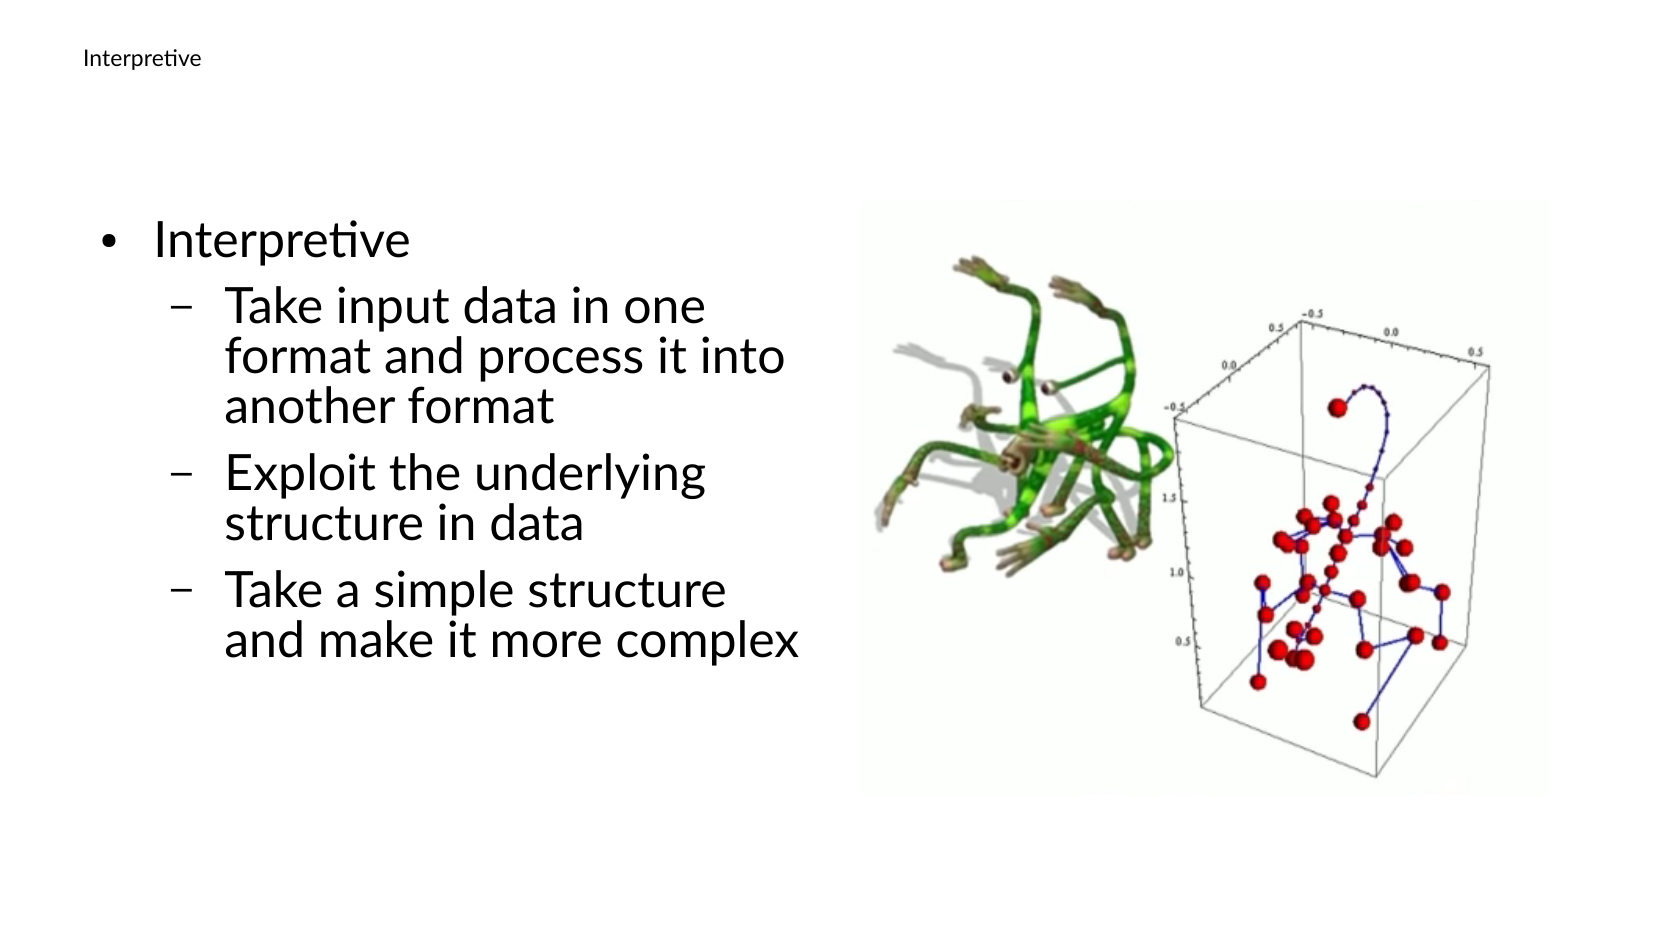

# Interpretive
Interpretive
Take input data in one format and process it into another format
Exploit the underlying structure in data
Take a simple structure and make it more complex